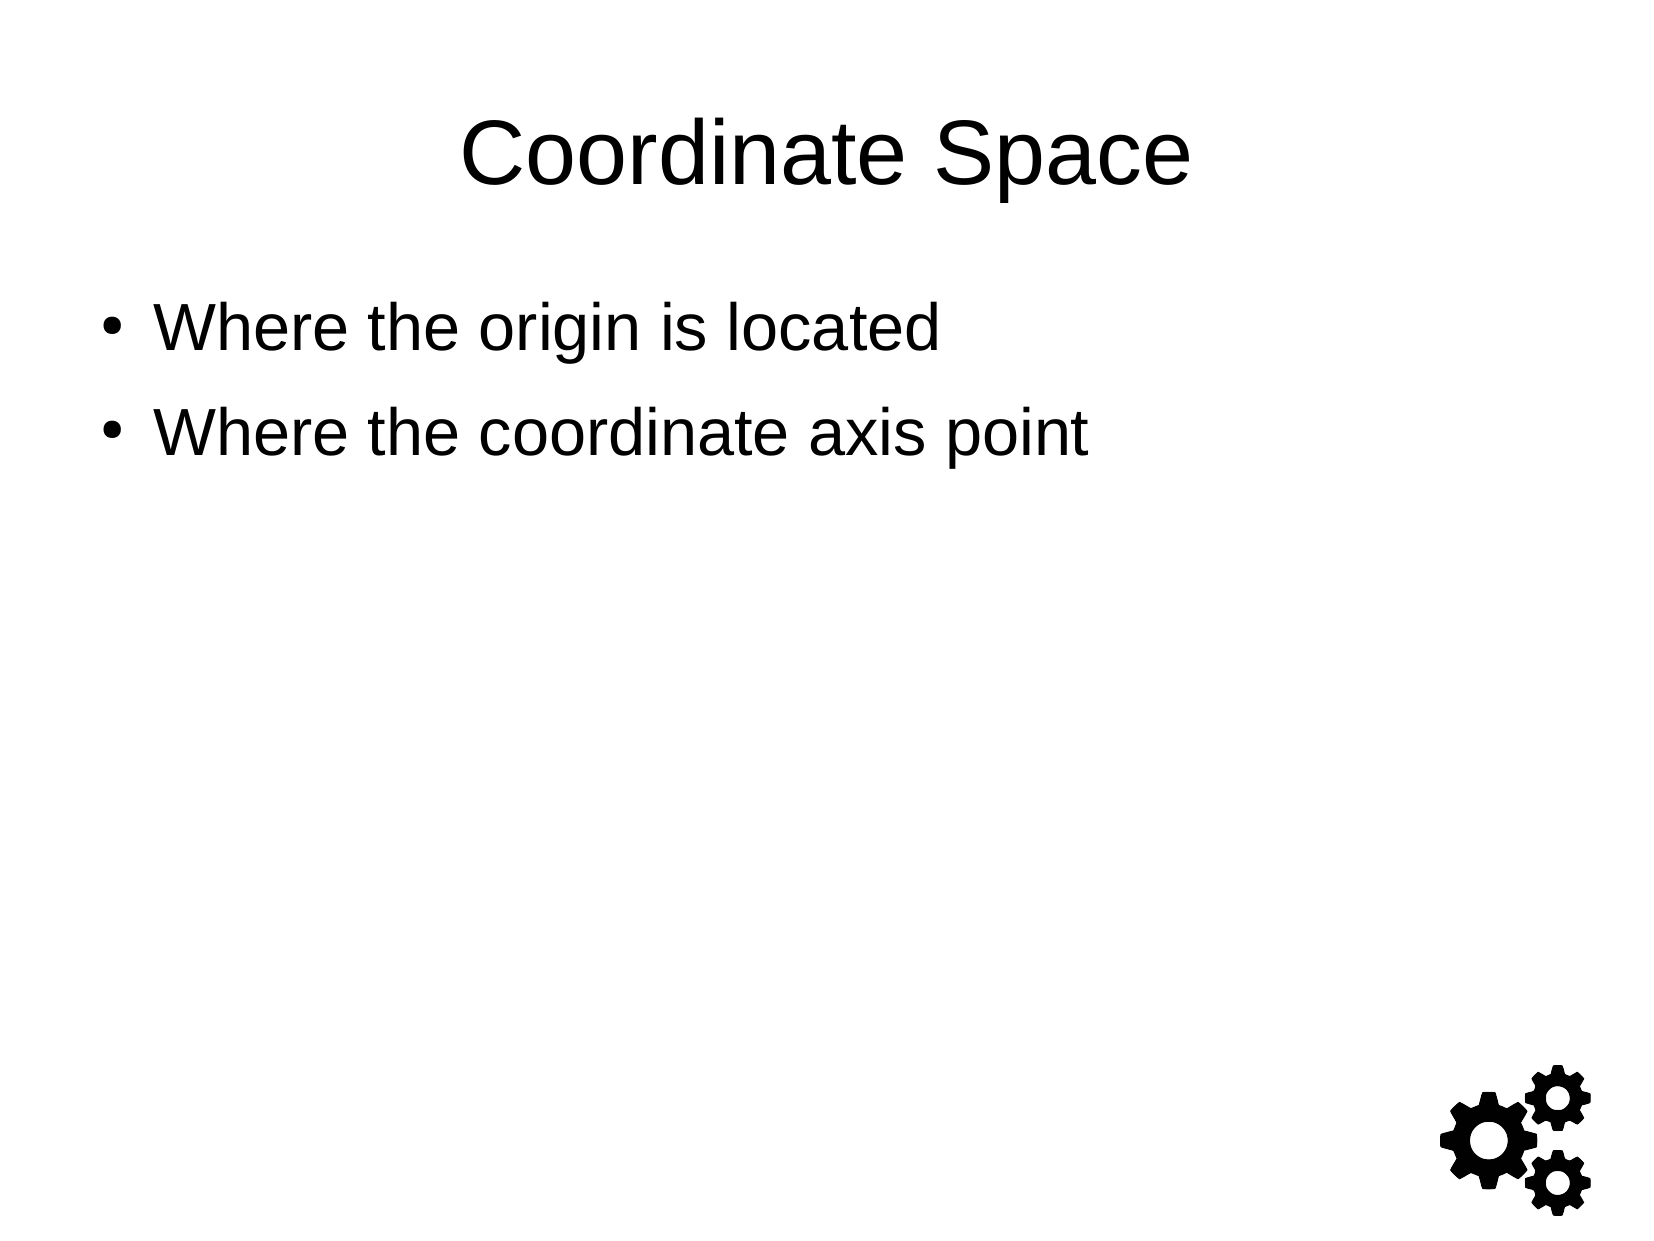

# Coordinate Space
Where the origin is located
Where the coordinate axis point